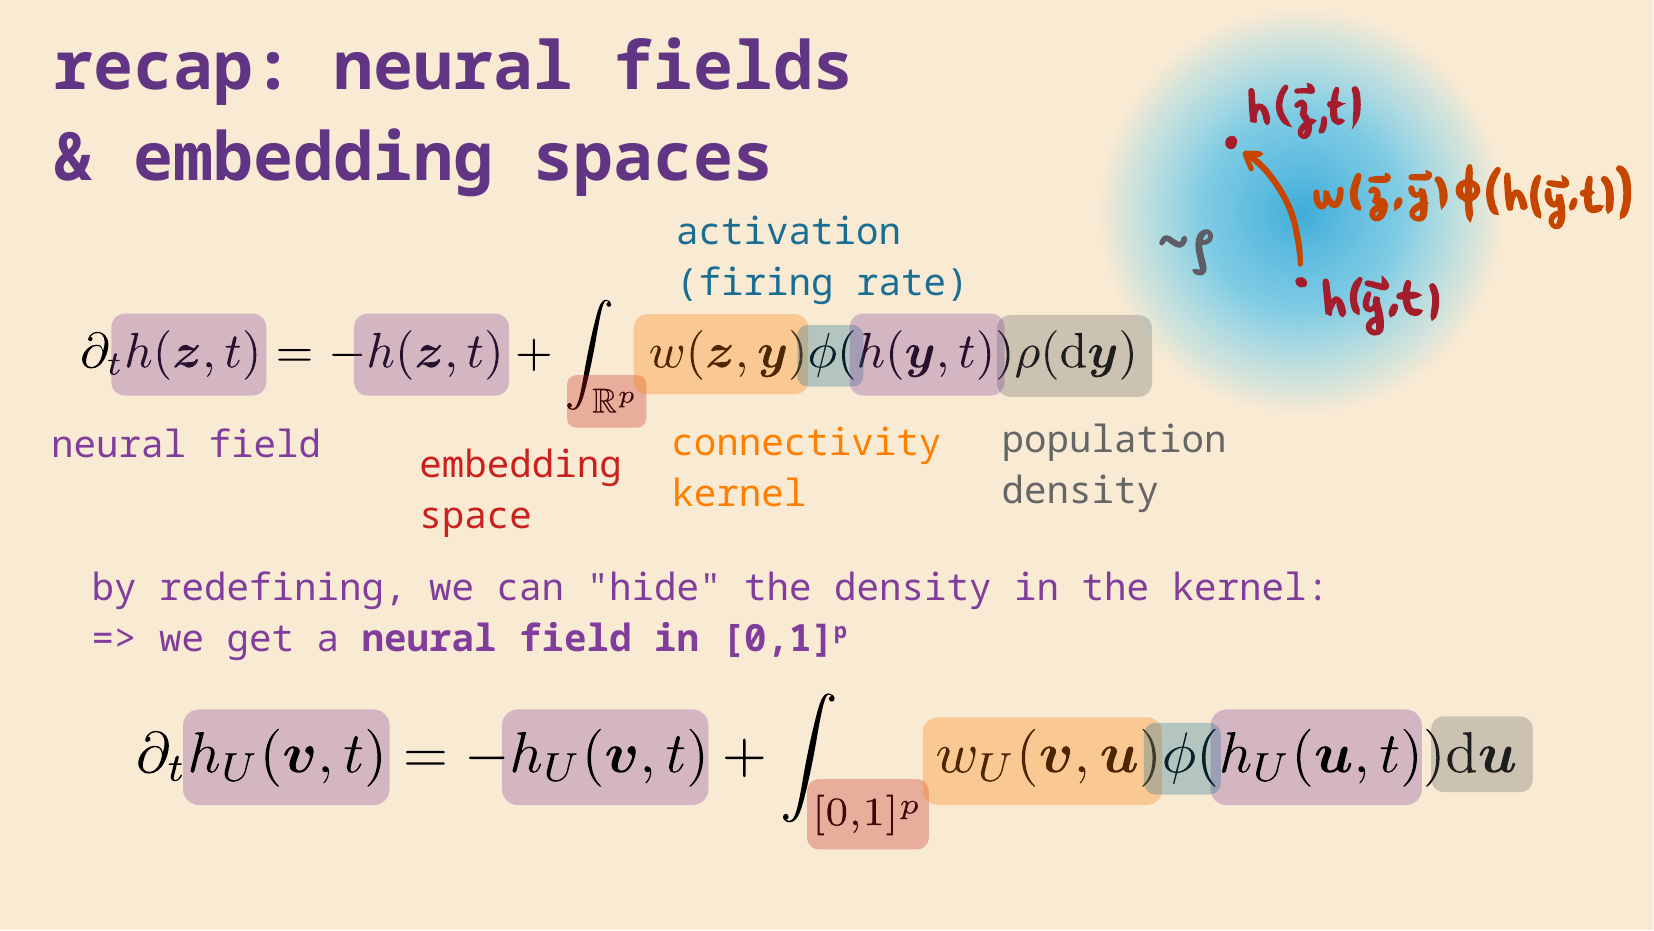

# recap: neural fields & embedding spaces
activation (firing rate)
population density
connectivity kernel
neural field
embedding space
by redefining, we can "hide" the density in the kernel:
=> we get a neural field in [0,1]p